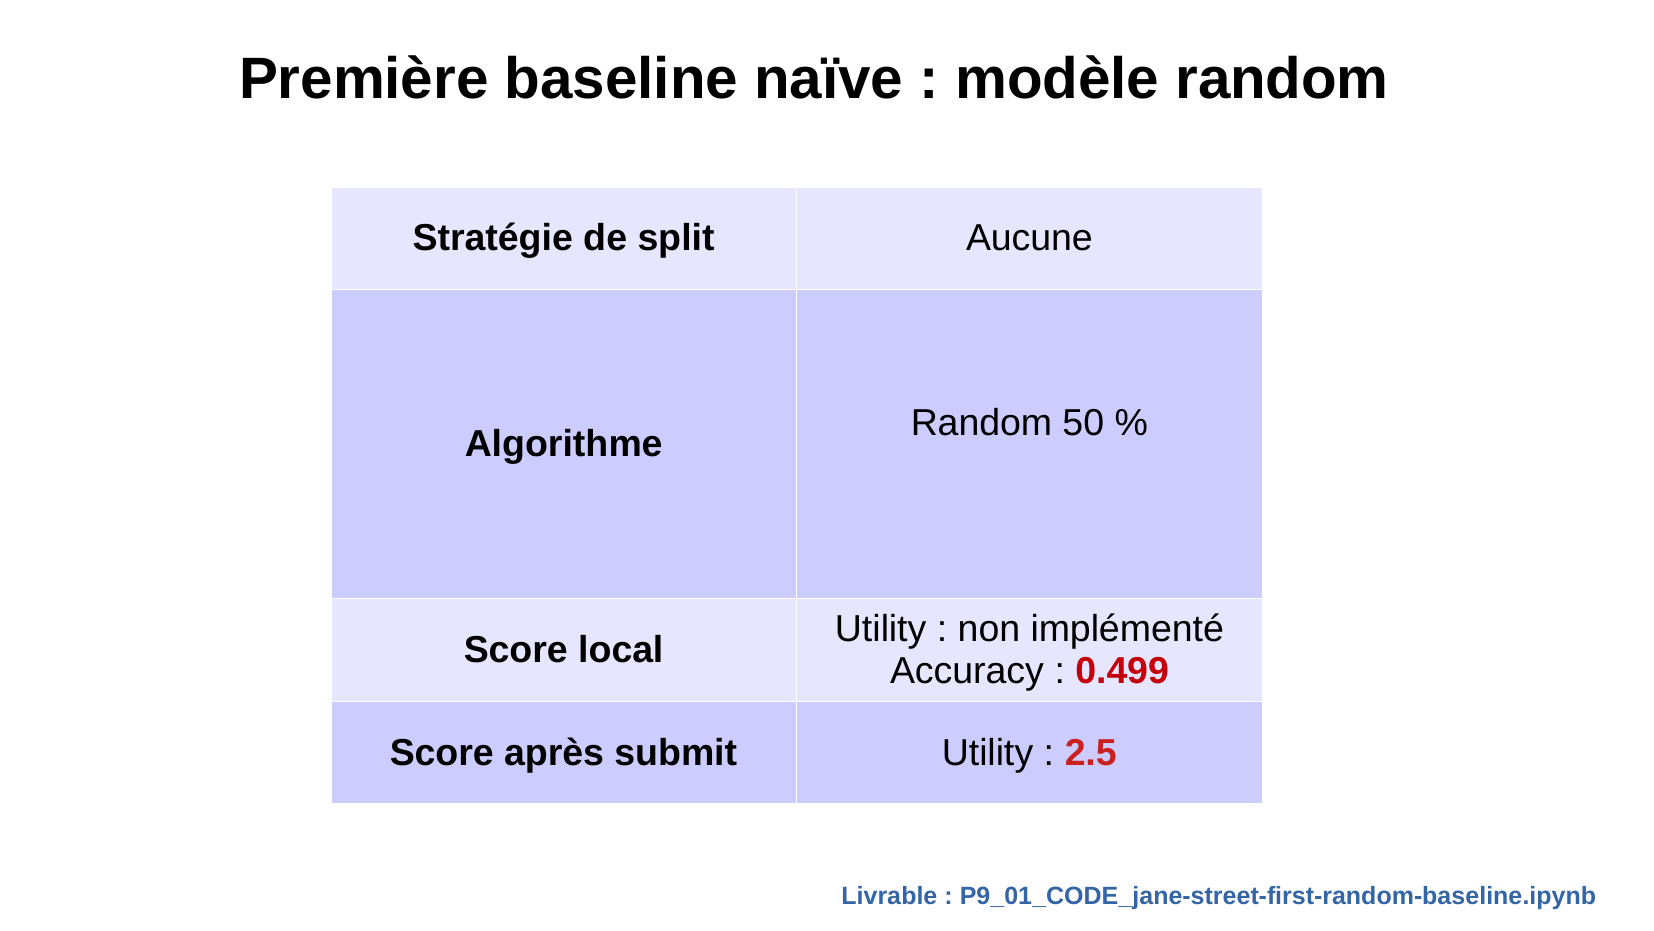

Première baseline naïve : modèle random
| Stratégie de split | Aucune |
| --- | --- |
| Algorithme | Random 50 % |
| Score local | Utility : non implémenté Accuracy : 0.499 |
| Score après submit | Utility : 2.5 |
Livrable : P9_01_CODE_jane-street-first-random-baseline.ipynb